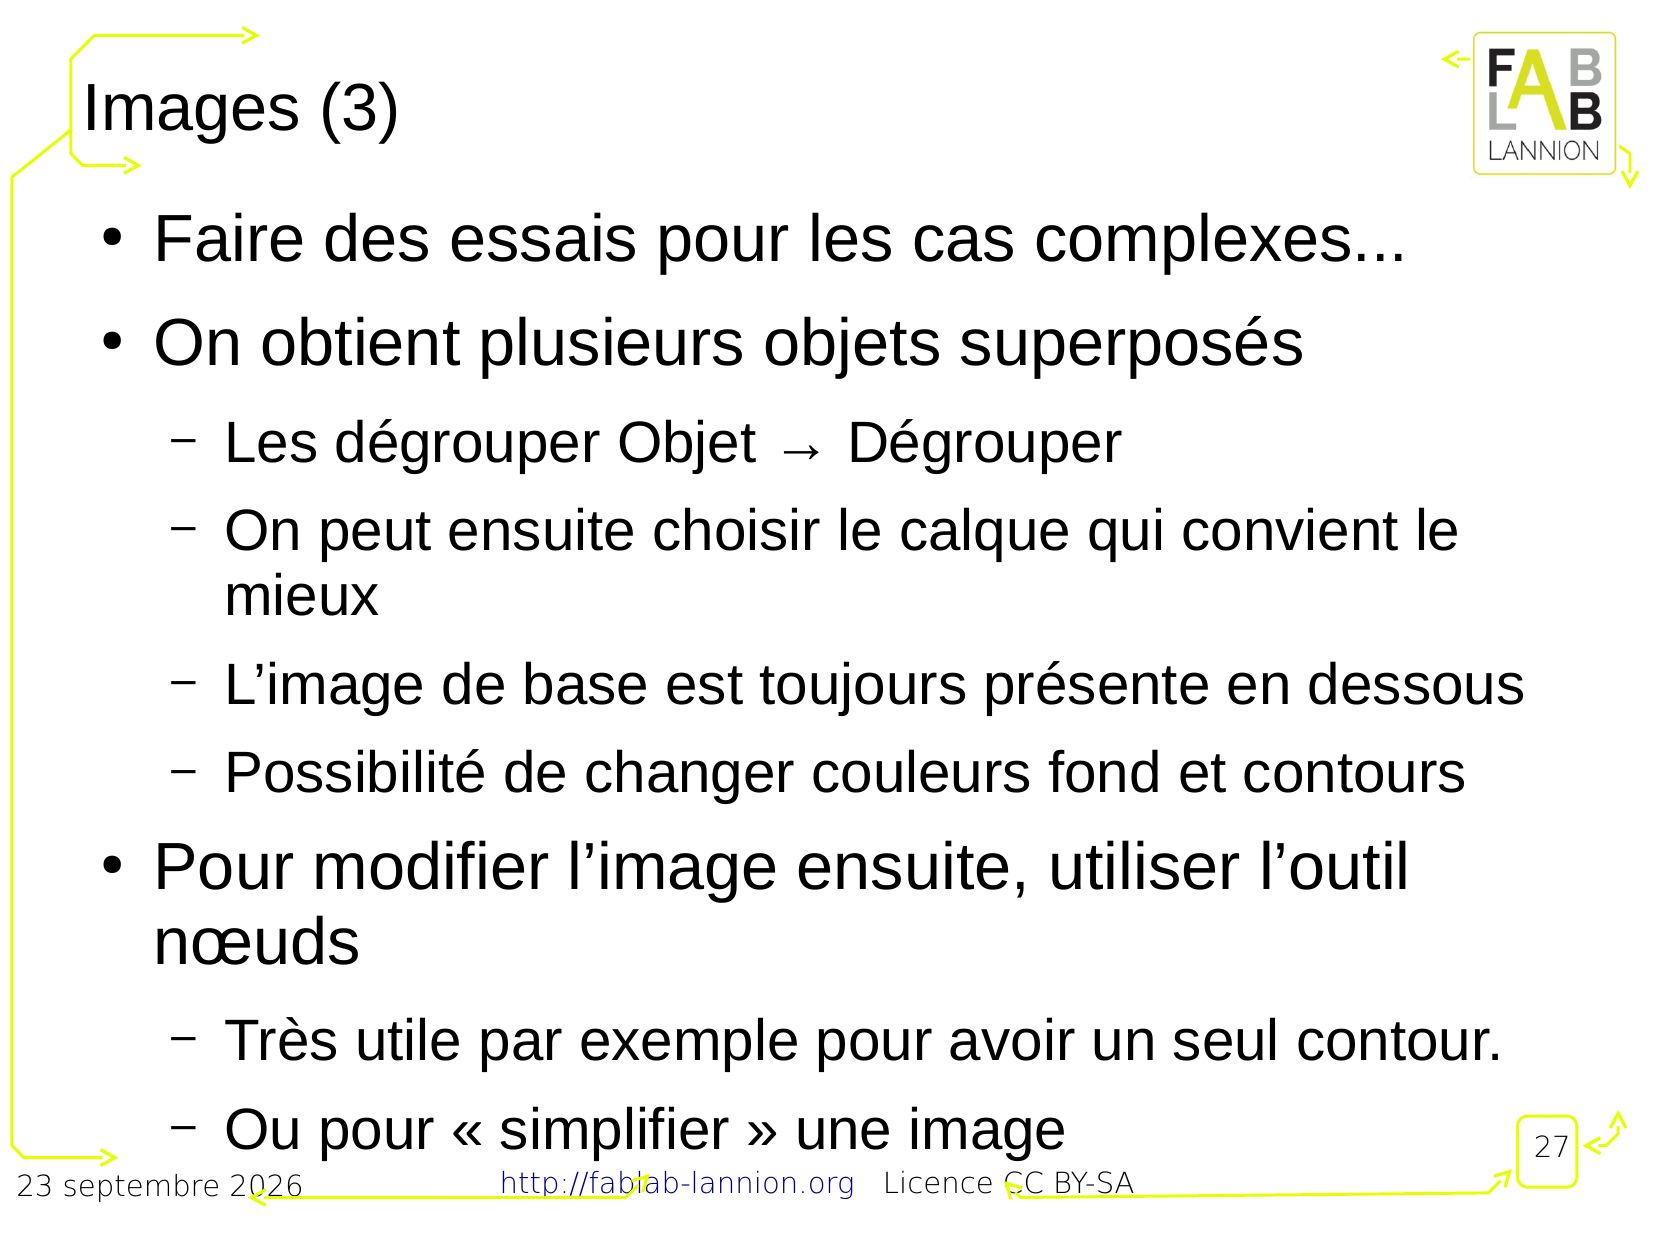

# Images (3)
Faire des essais pour les cas complexes...
On obtient plusieurs objets superposés
Les dégrouper Objet → Dégrouper
On peut ensuite choisir le calque qui convient le mieux
L’image de base est toujours présente en dessous
Possibilité de changer couleurs fond et contours
Pour modifier l’image ensuite, utiliser l’outil nœuds
Très utile par exemple pour avoir un seul contour.
Ou pour « simplifier » une image
27